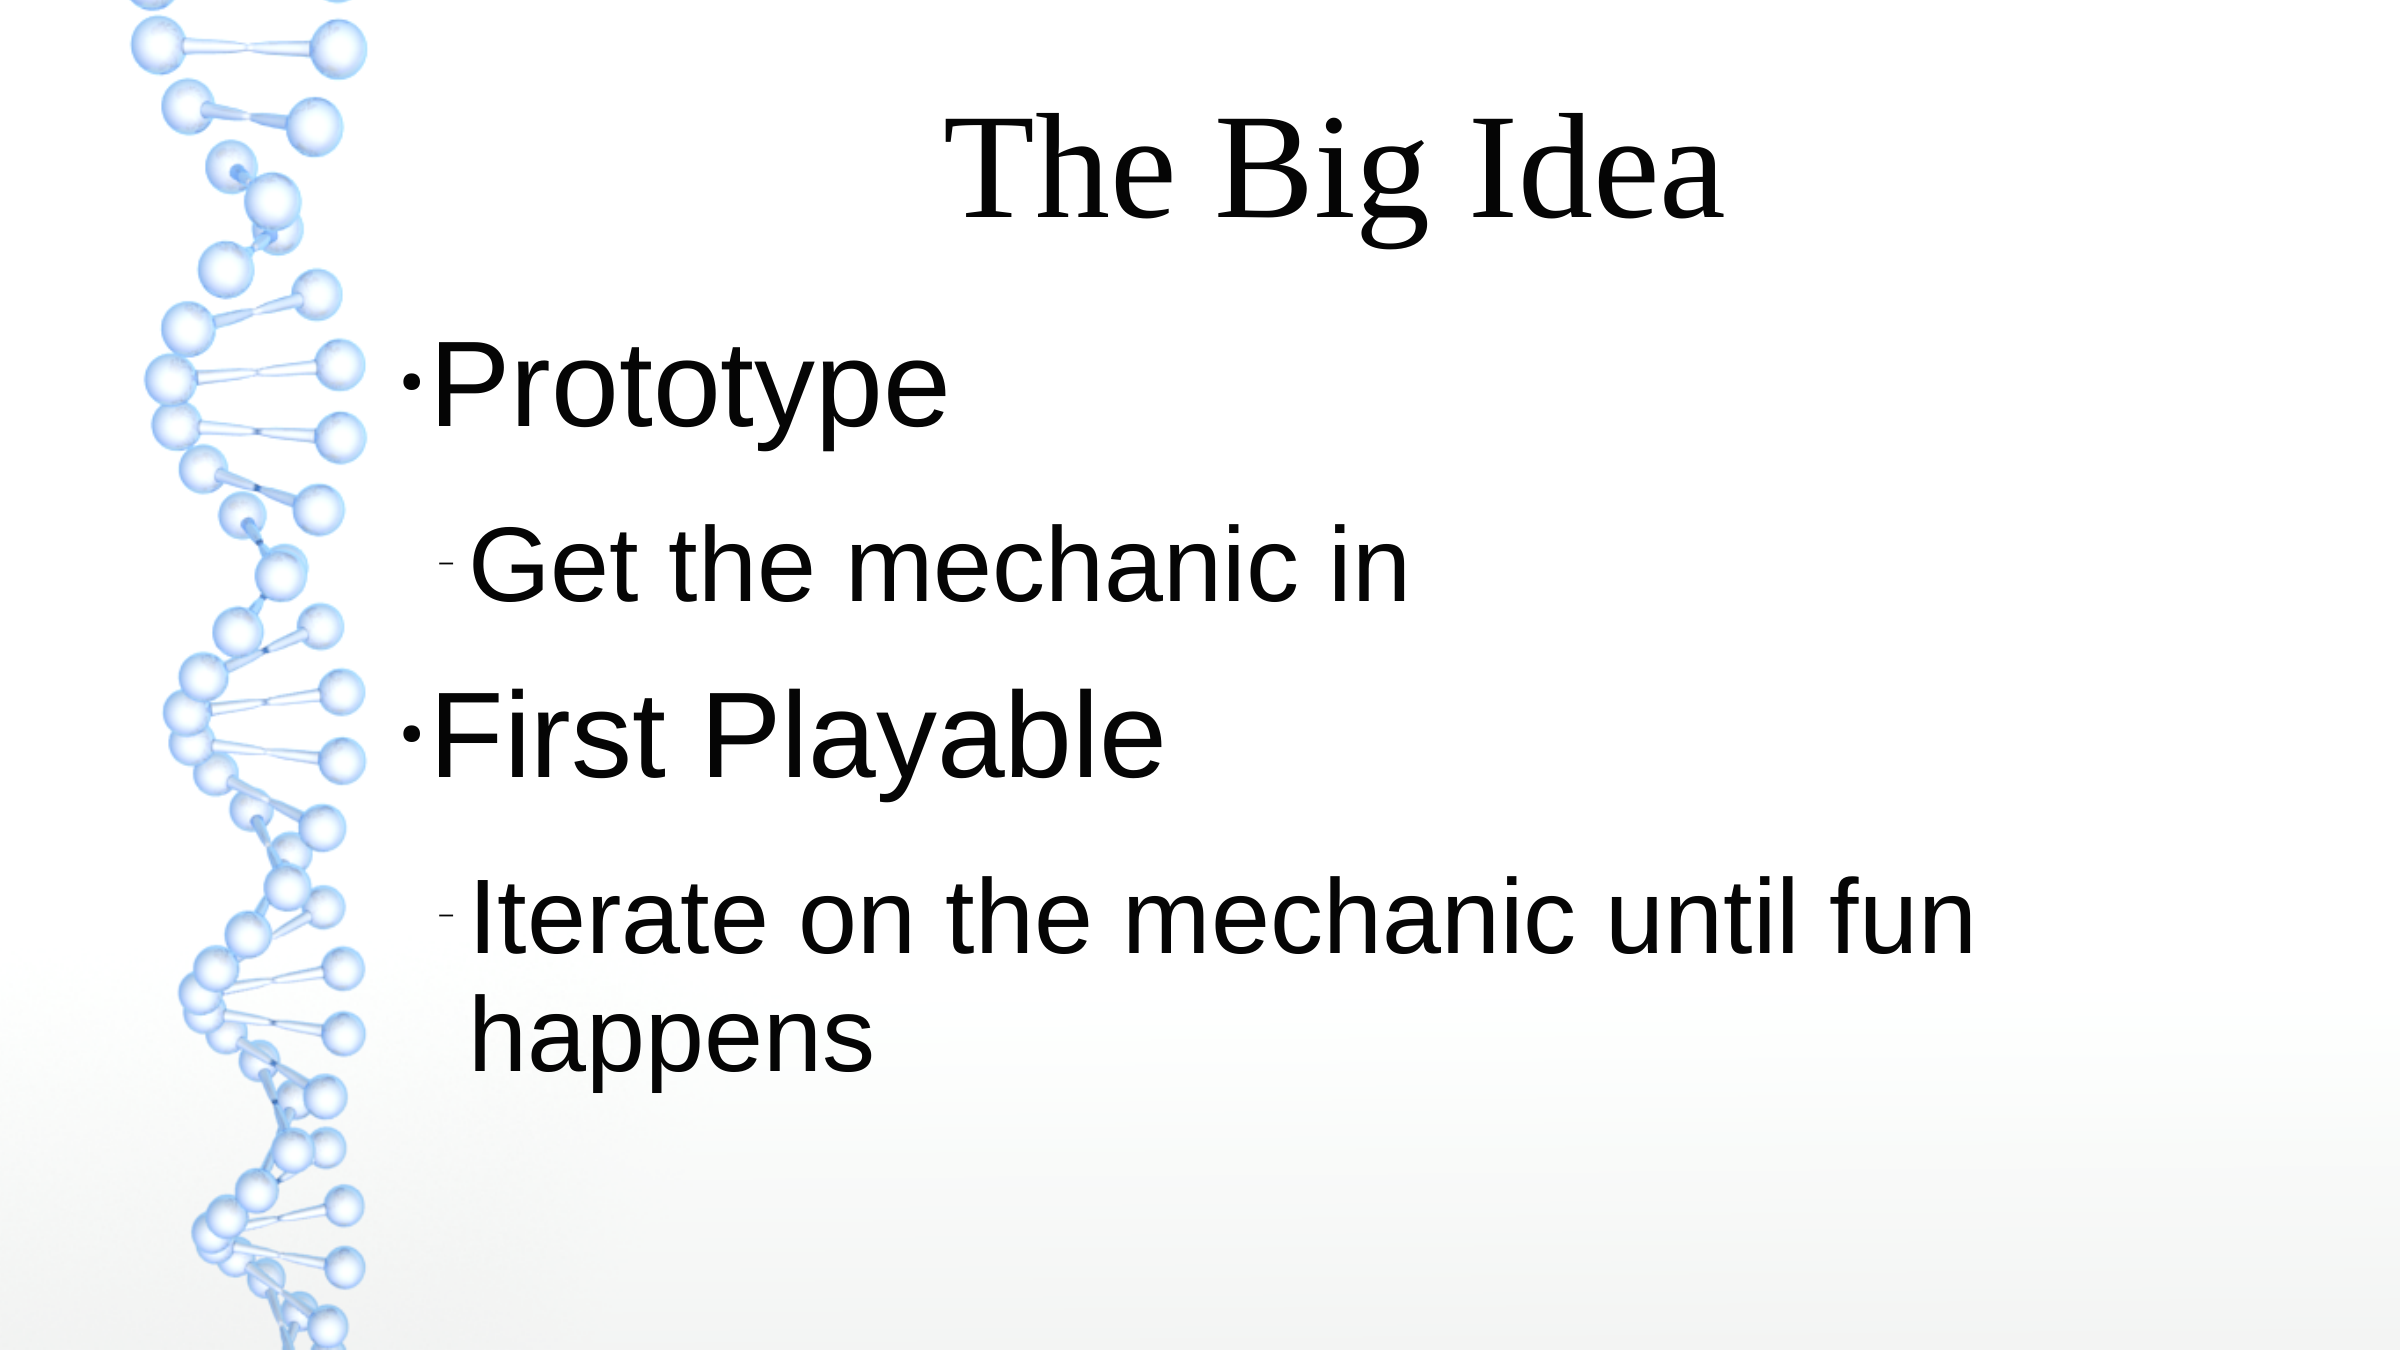

# The Big Idea
Prototype
Get the mechanic in
First Playable
Iterate on the mechanic until fun happens